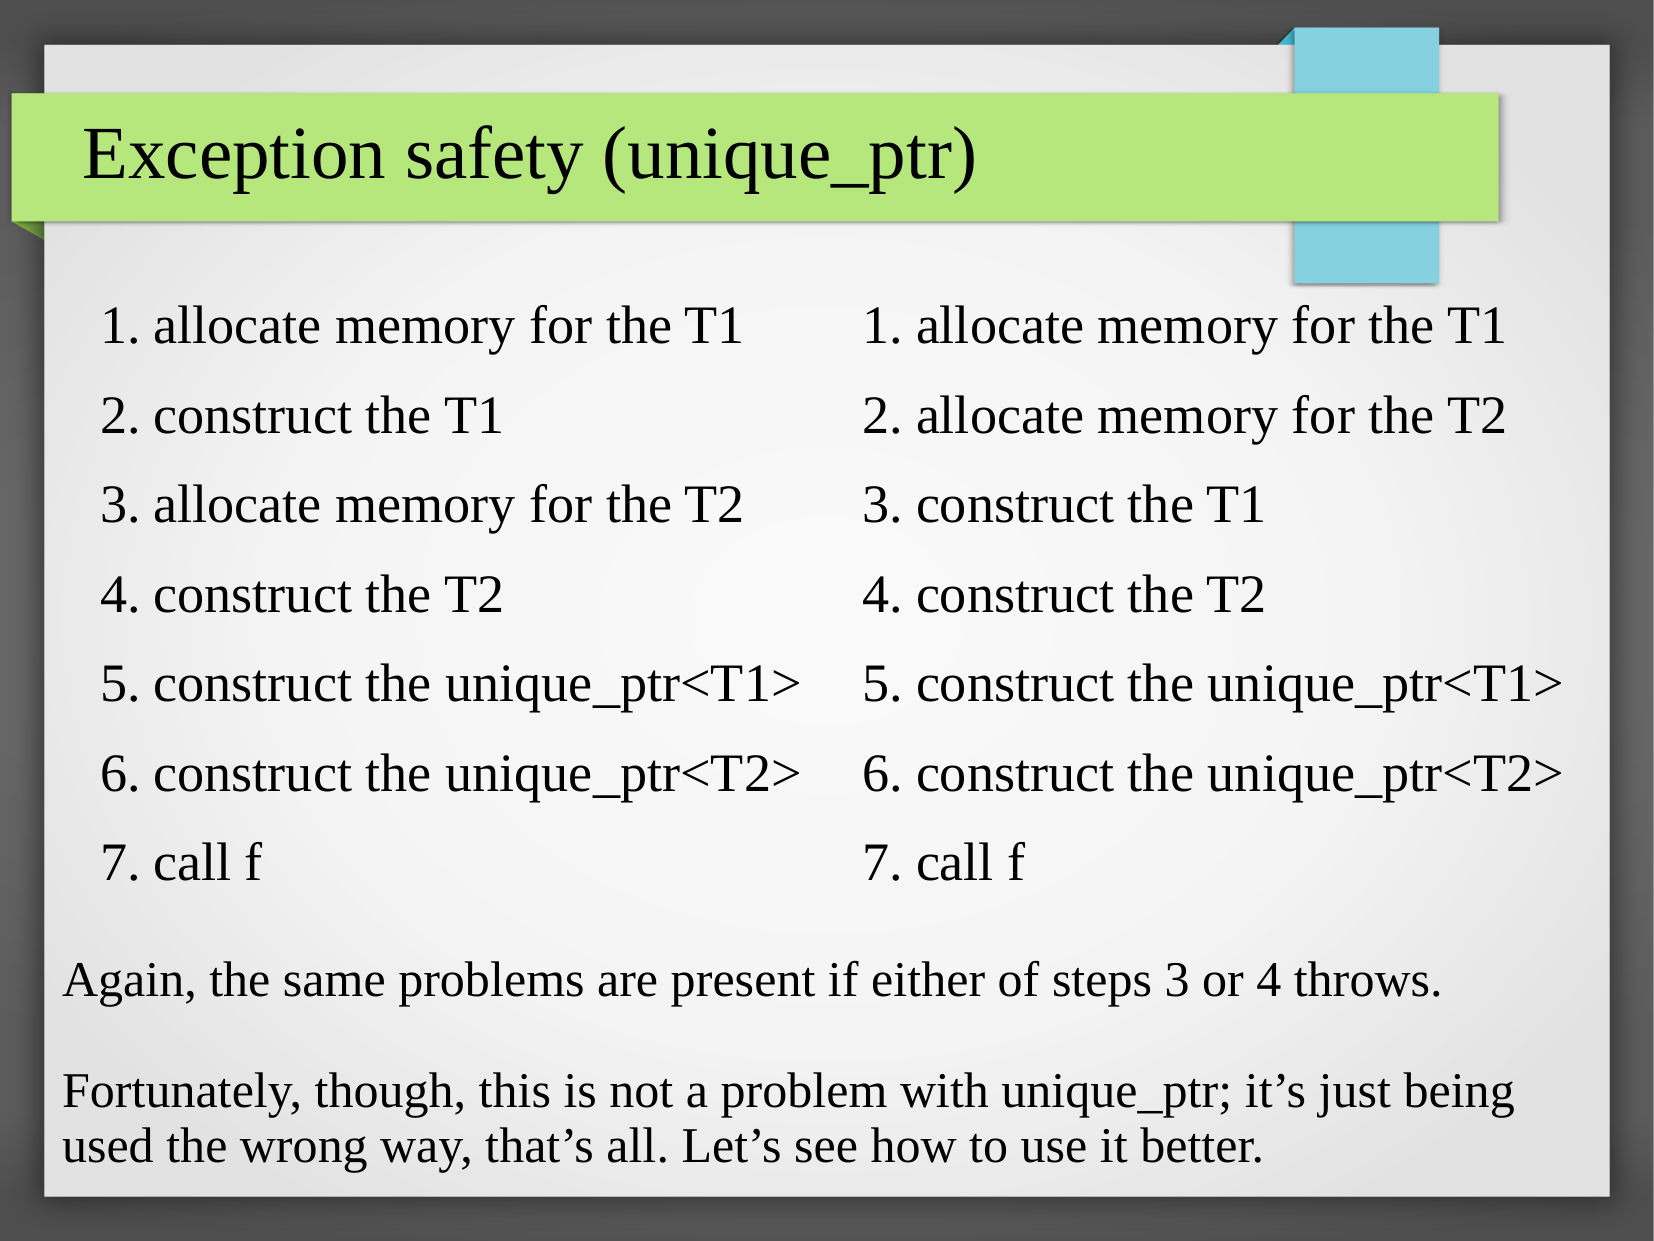

# Exception safety (unique_ptr)
allocate memory for the T1
construct the T1
allocate memory for the T2
construct the T2
construct the unique_ptr<T1>
construct the unique_ptr<T2>
call f
allocate memory for the T1
allocate memory for the T2
construct the T1
construct the T2
construct the unique_ptr<T1>
construct the unique_ptr<T2>
call f
Again, the same problems are present if either of steps 3 or 4 throws.
Fortunately, though, this is not a problem with unique_ptr; it’s just being used the wrong way, that’s all. Let’s see how to use it better.